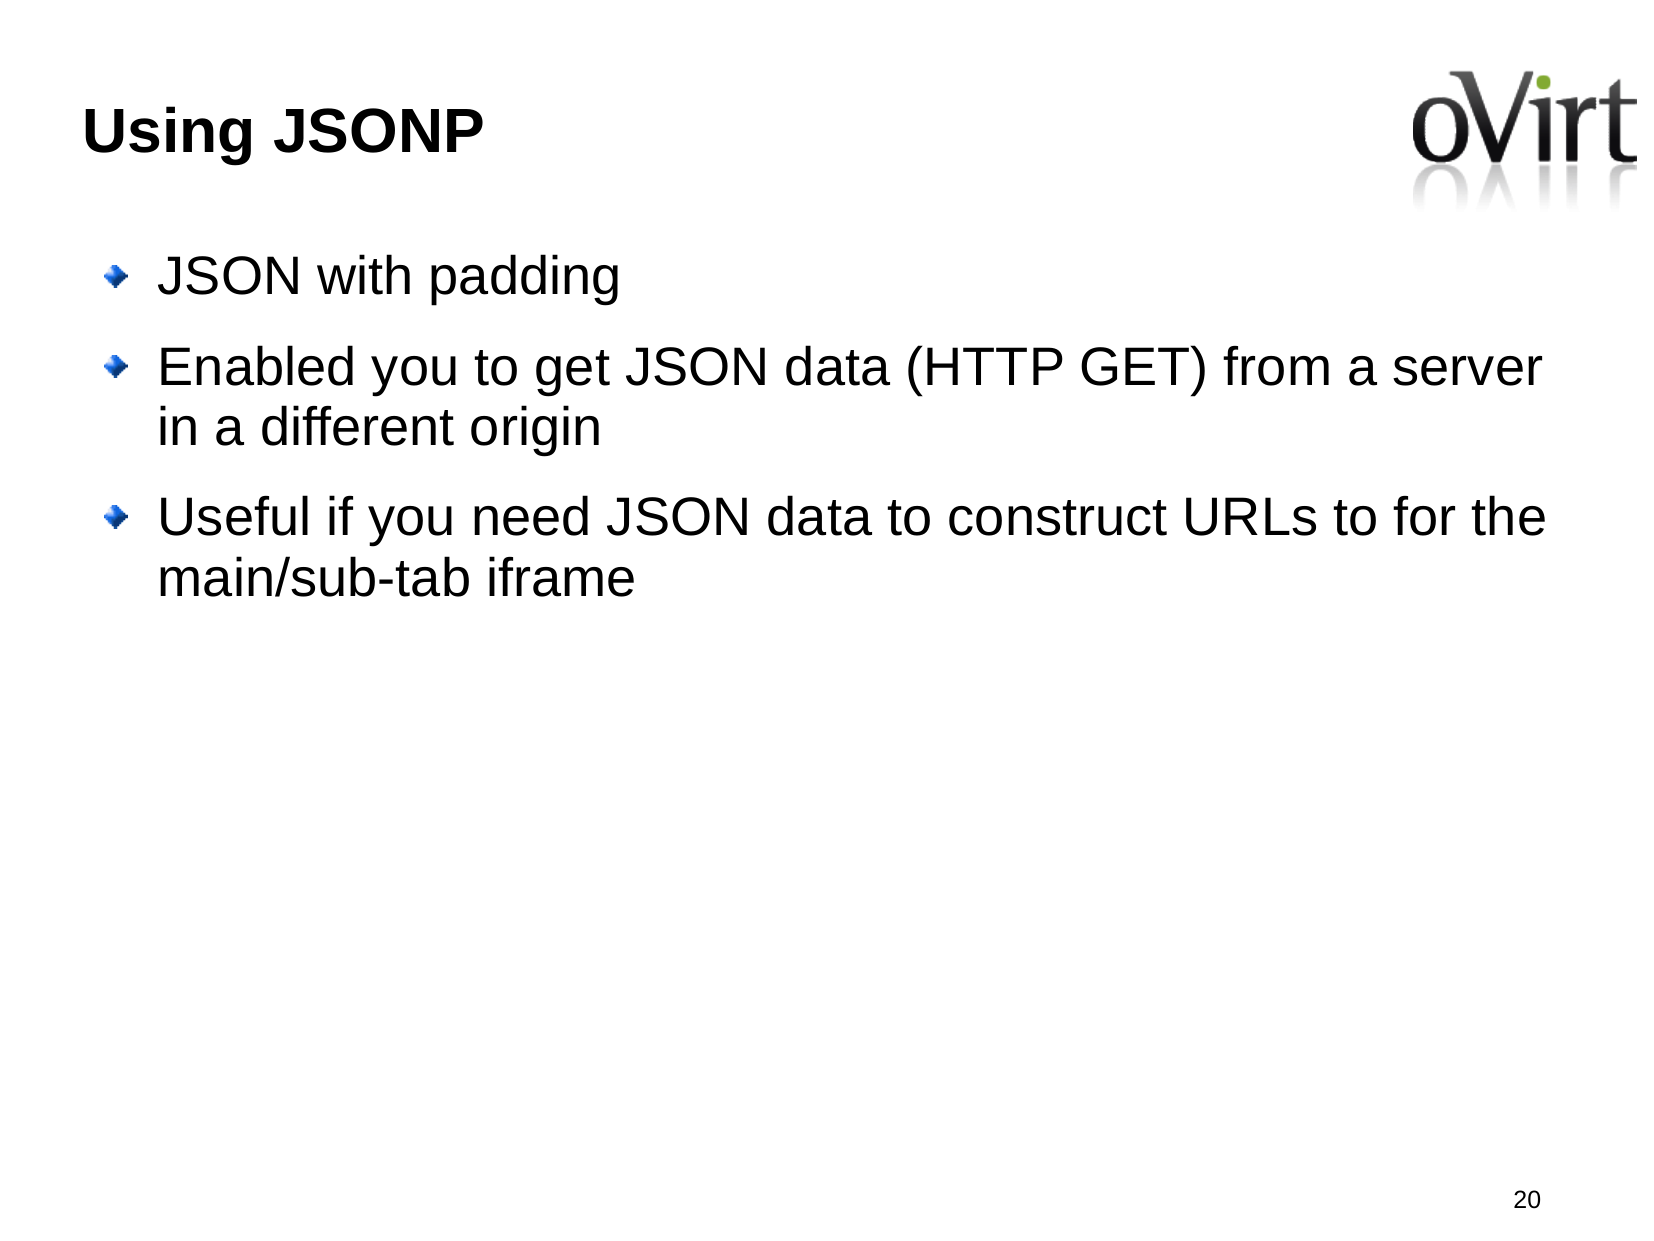

# Using JSONP
JSON with padding
Enabled you to get JSON data (HTTP GET) from a server in a different origin
Useful if you need JSON data to construct URLs to for the main/sub-tab iframe